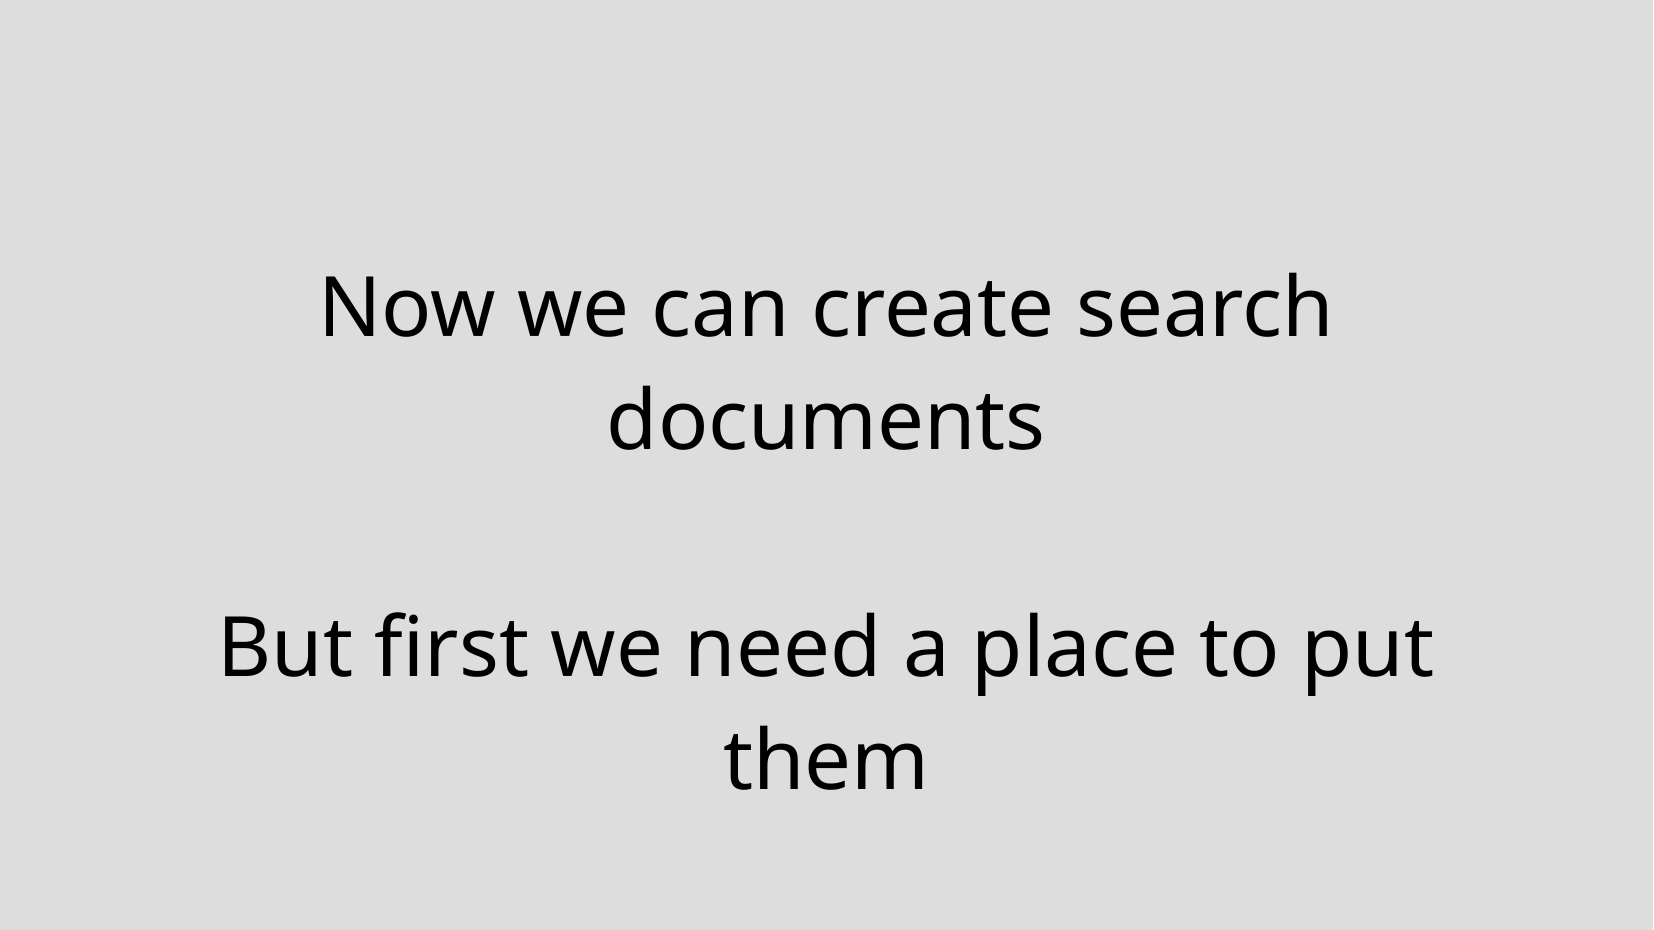

Now we can create search documents
But first we need a place to put them